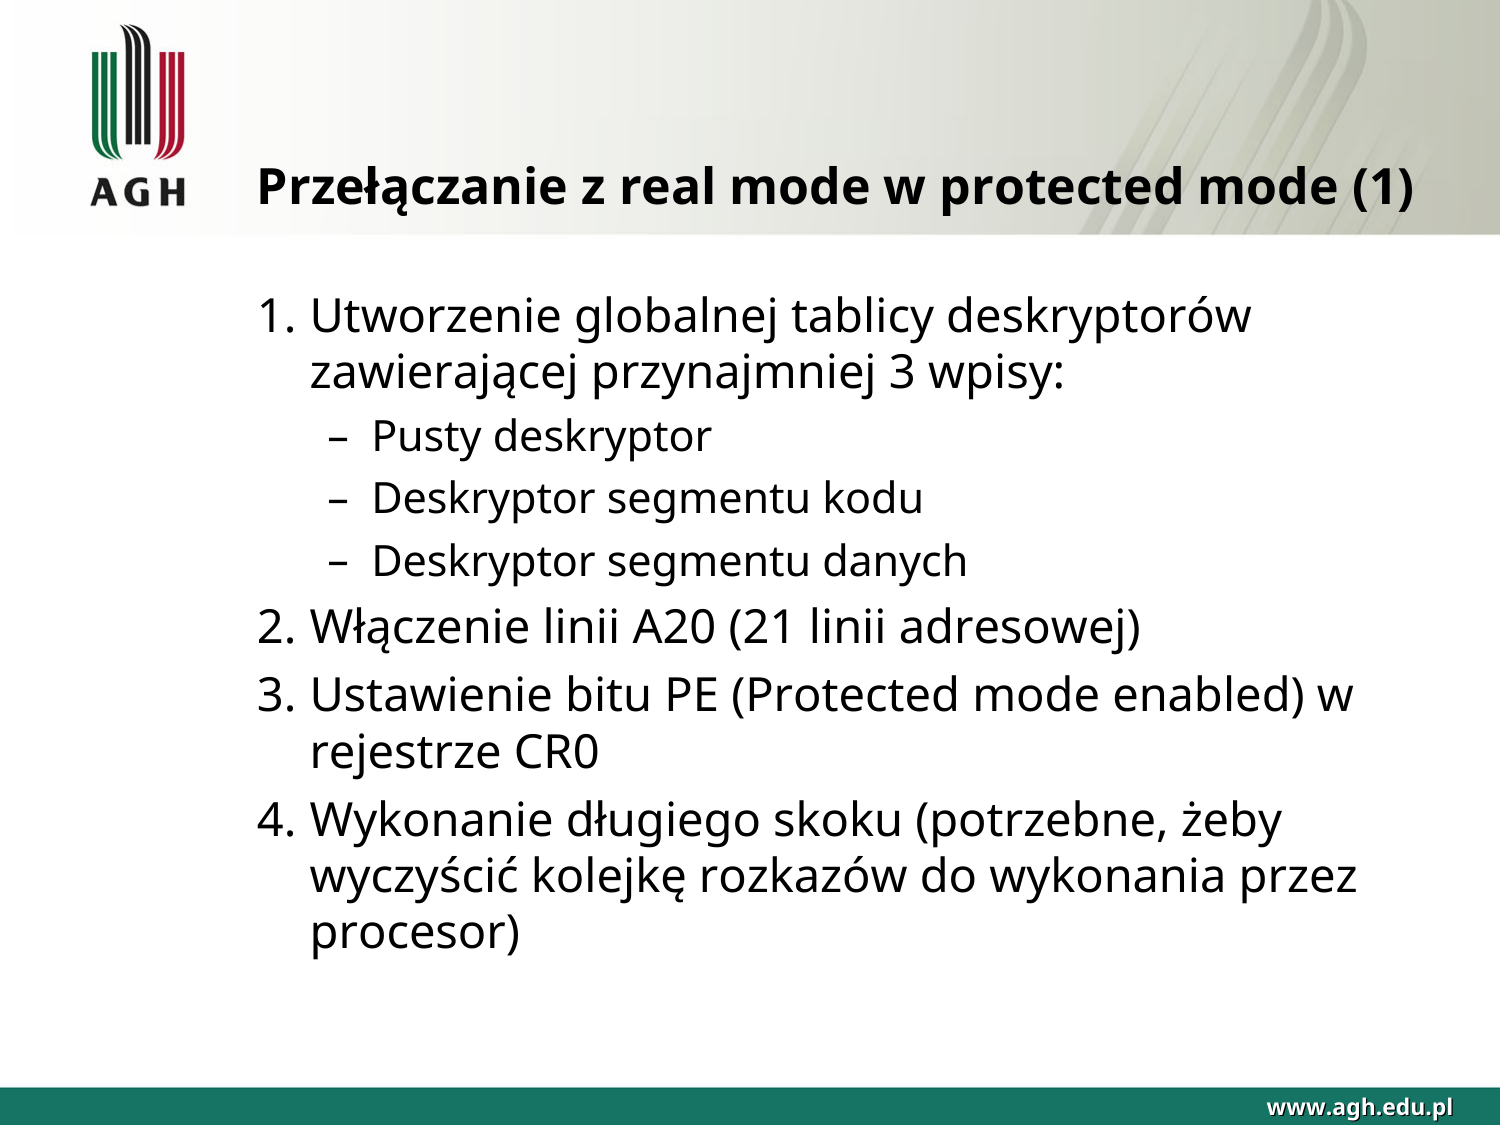

# Przełączanie z real mode w protected mode (1)
Utworzenie globalnej tablicy deskryptorów zawierającej przynajmniej 3 wpisy:
Pusty deskryptor
Deskryptor segmentu kodu
Deskryptor segmentu danych
Włączenie linii A20 (21 linii adresowej)
Ustawienie bitu PE (Protected mode enabled) w rejestrze CR0
Wykonanie długiego skoku (potrzebne, żeby wyczyścić kolejkę rozkazów do wykonania przez procesor)
www.agh.edu.pl